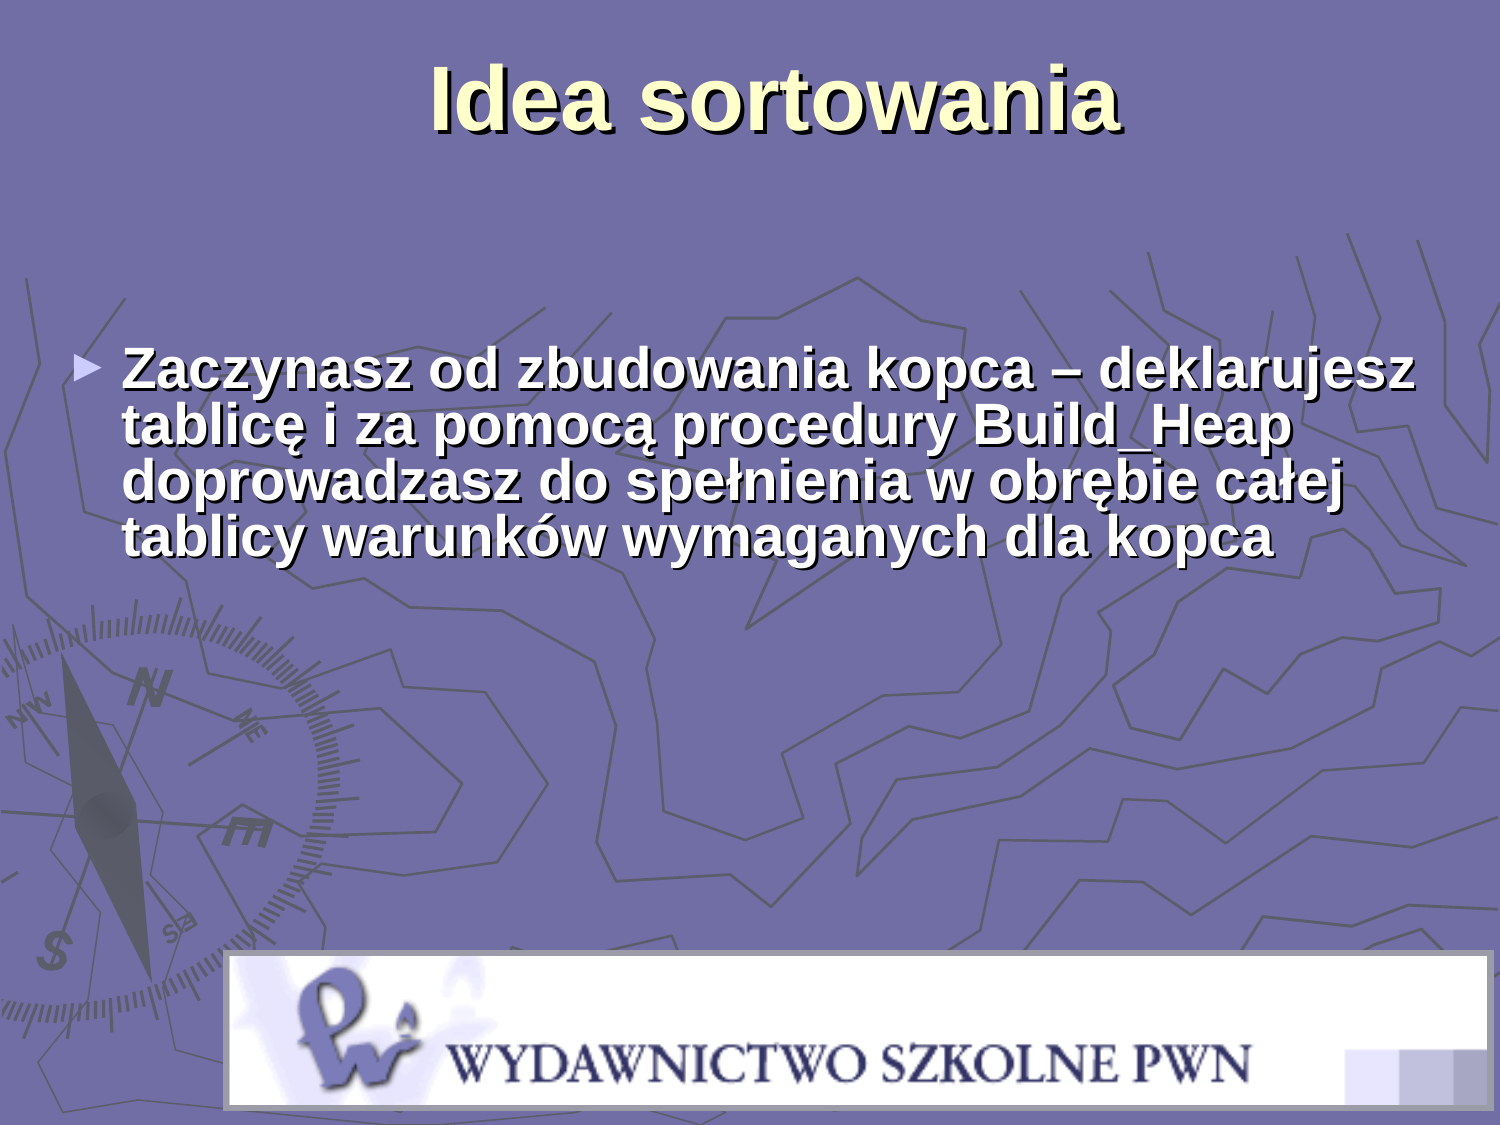

# Idea sortowania
Zaczynasz od zbudowania kopca – deklarujesz tablicę i za pomocą procedury Build_Heap doprowadzasz do spełnienia w obrębie całej tablicy warunków wymaganych dla kopca